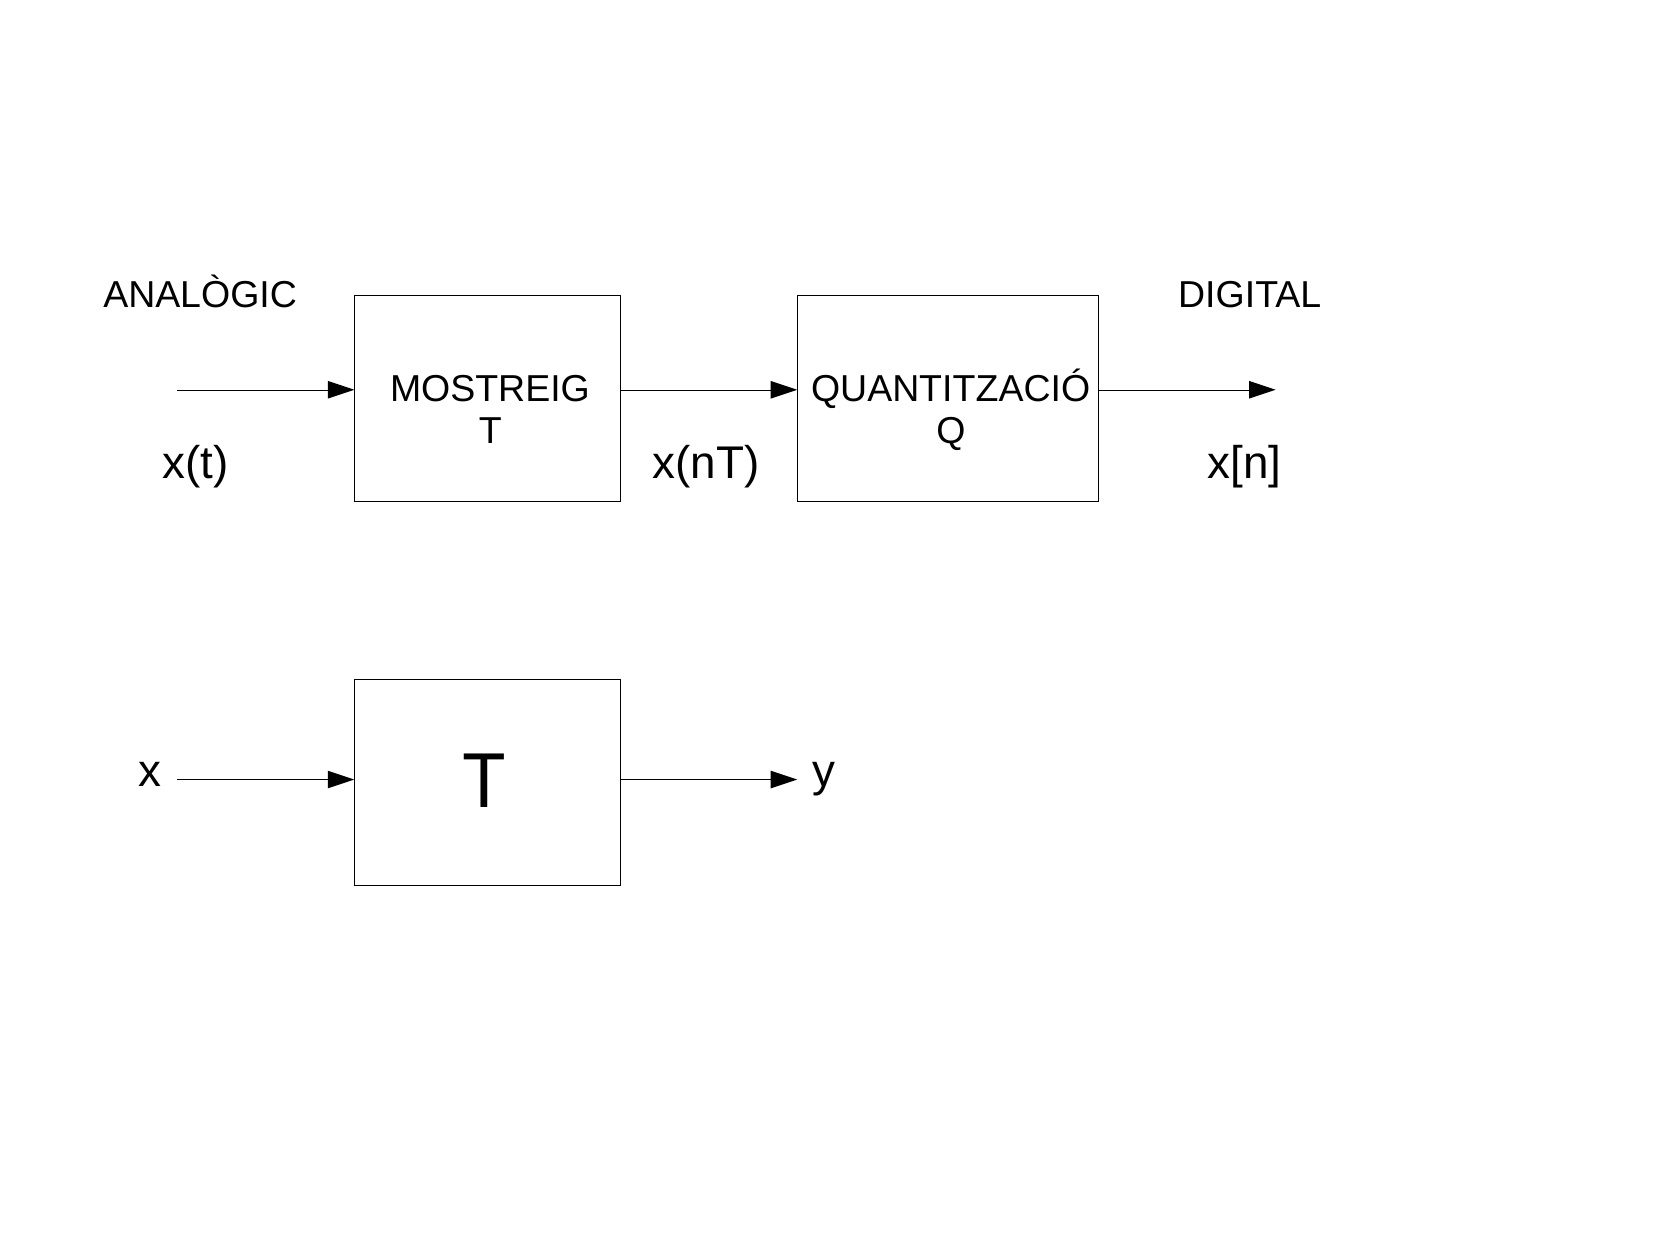

ANALÒGIC
DIGITAL
MOSTREIG
T
QUANTITZACIÓ
Q
x(t)
x(nT)
x[n]
T
x
y